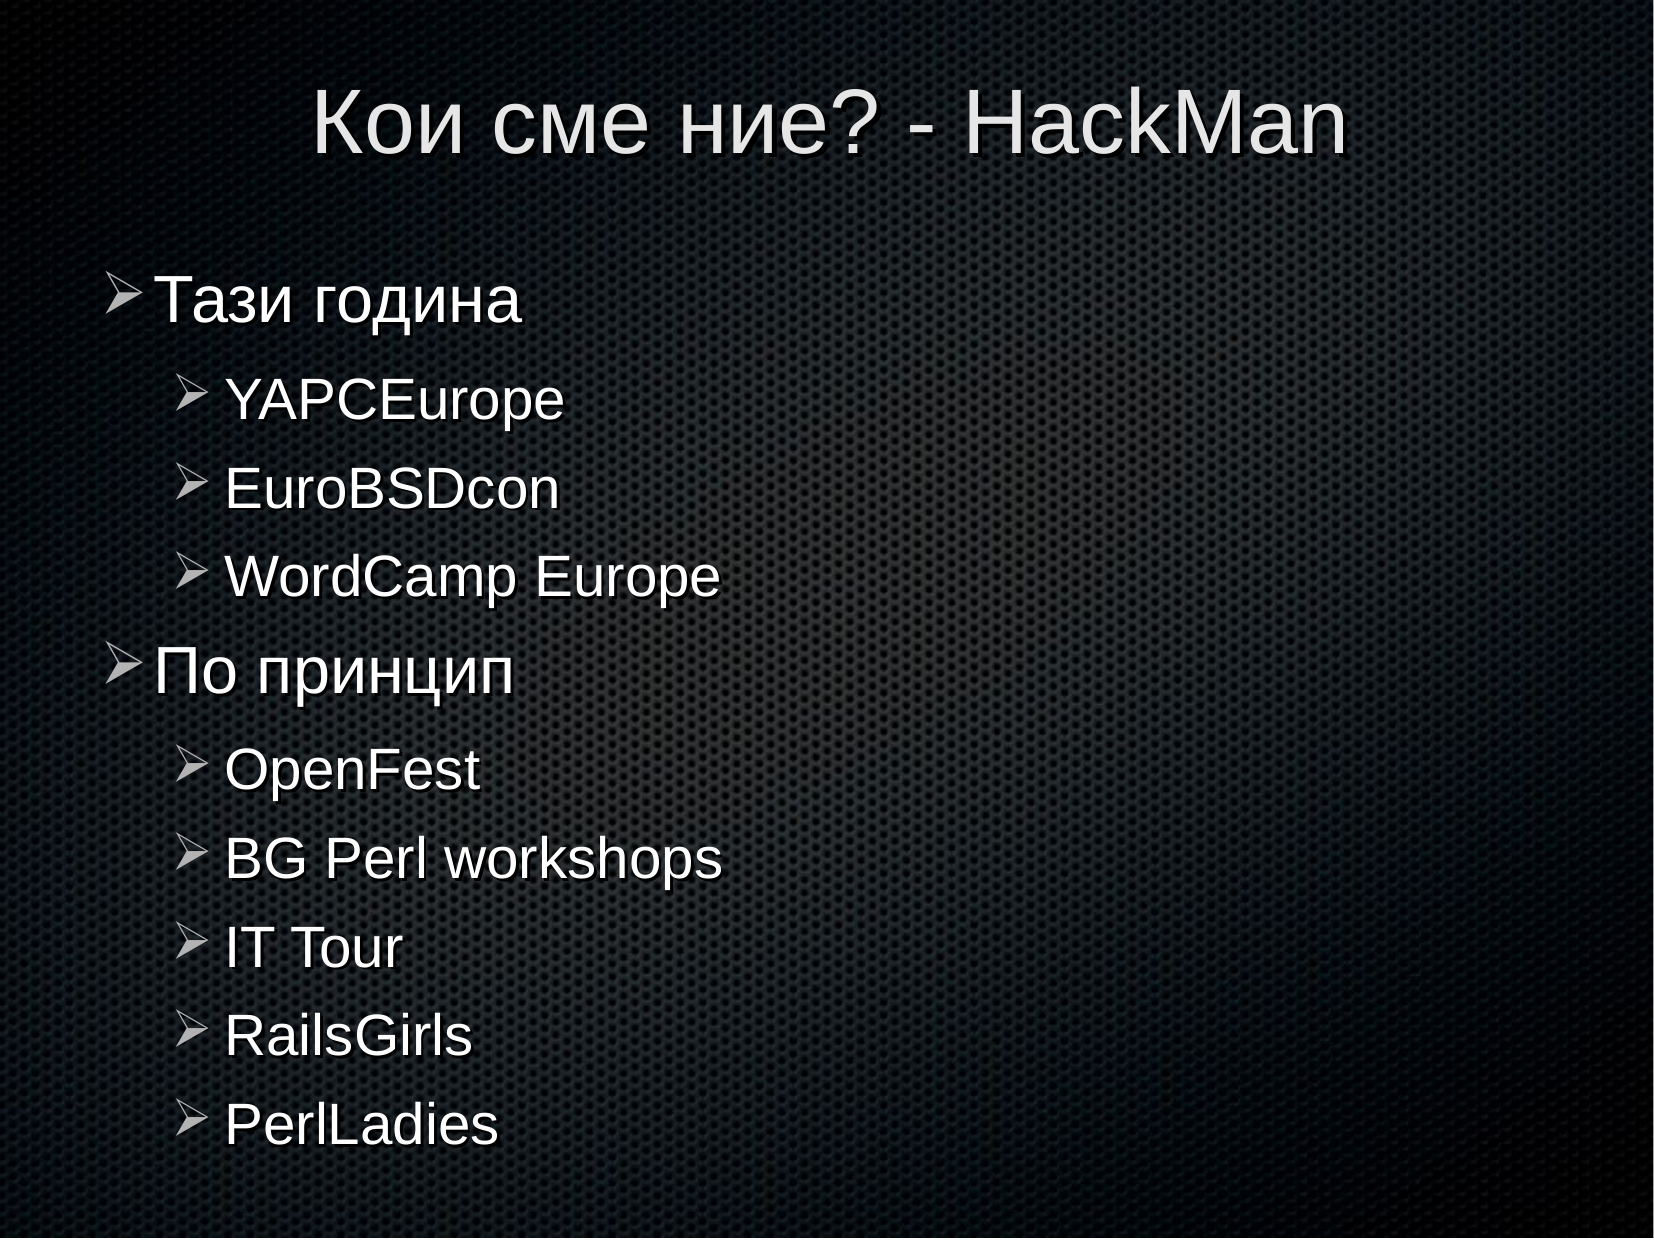

# Кои сме ние? - HackMan
Тази година
YAPCEurope
EuroBSDcon
WordCamp Europe
По принцип
OpenFest
BG Perl workshops
IT Tour
RailsGirls
PerlLadies